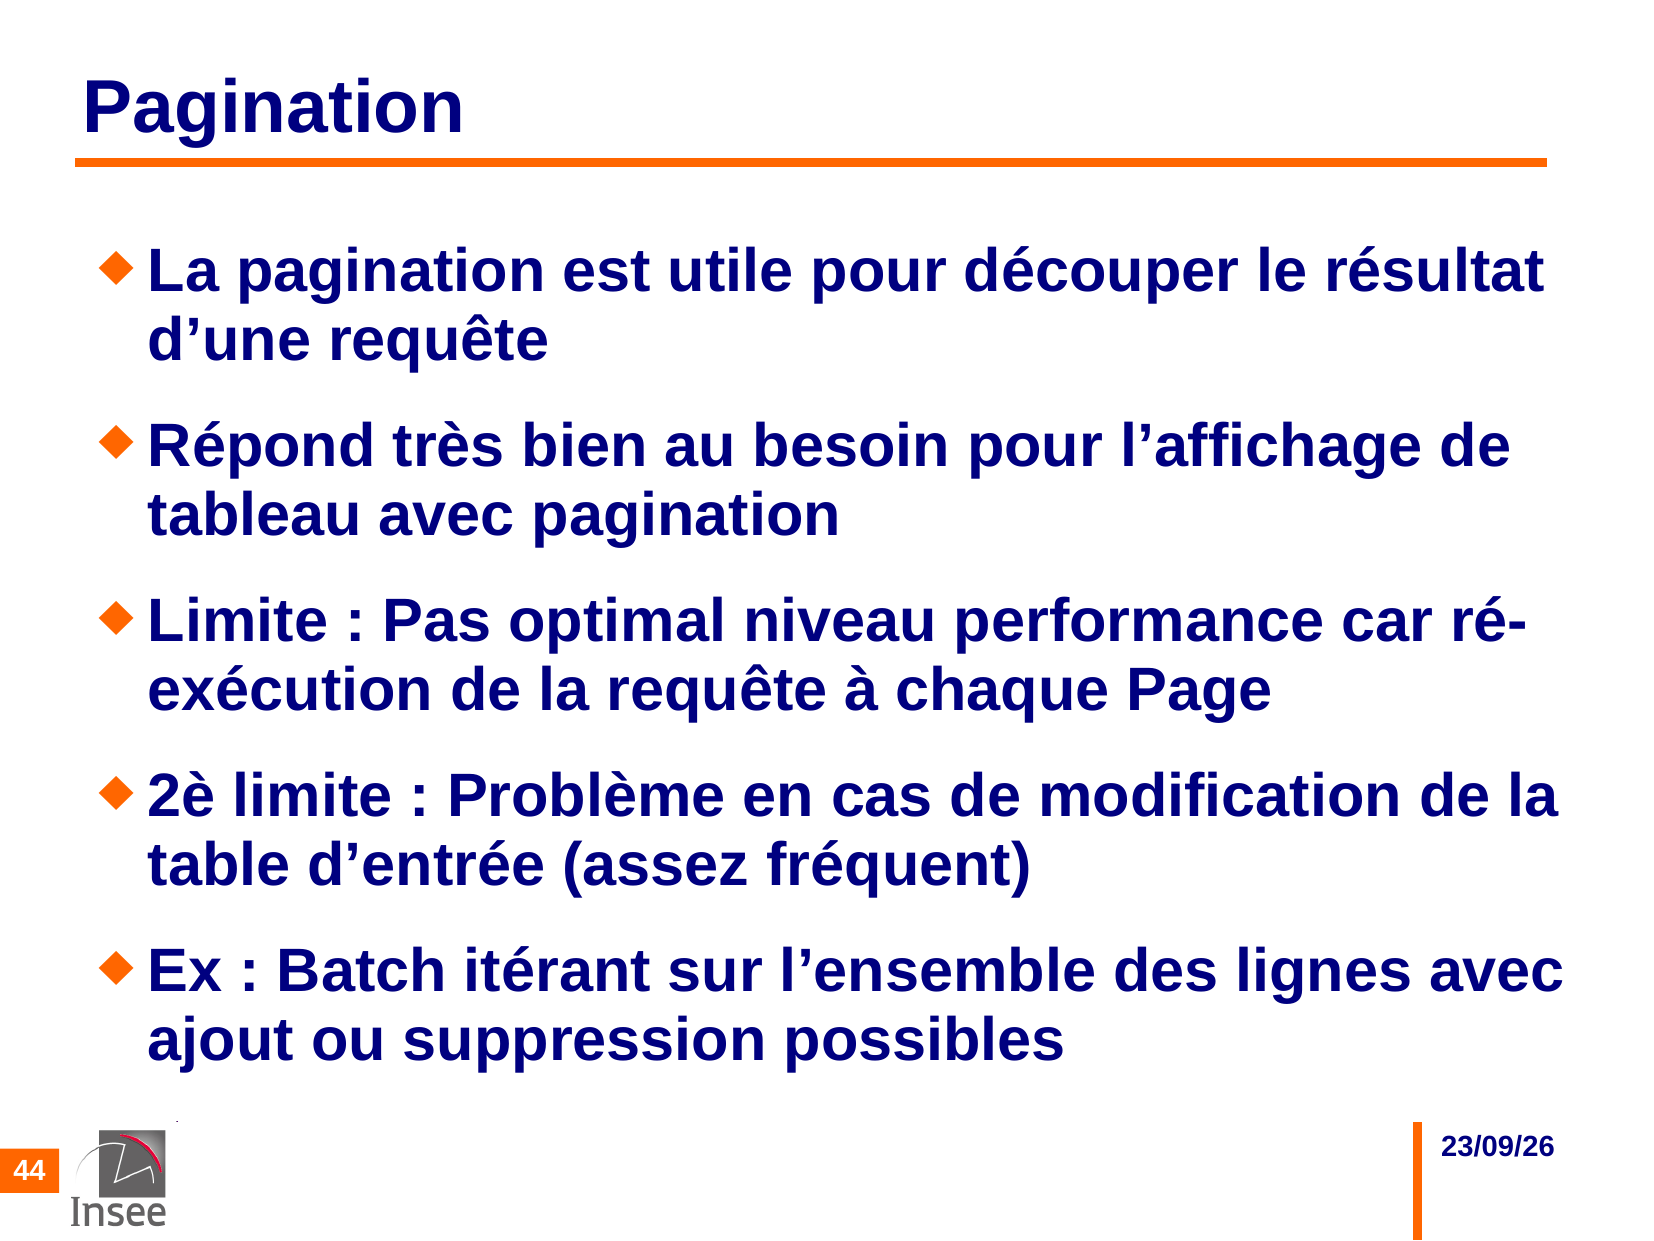

# Pagination
La pagination est utile pour découper le résultat d’une requête
Répond très bien au besoin pour l’affichage de tableau avec pagination
Limite : Pas optimal niveau performance car ré-exécution de la requête à chaque Page
2è limite : Problème en cas de modification de la table d’entrée (assez fréquent)
Ex : Batch itérant sur l’ensemble des lignes avec ajout ou suppression possibles
44